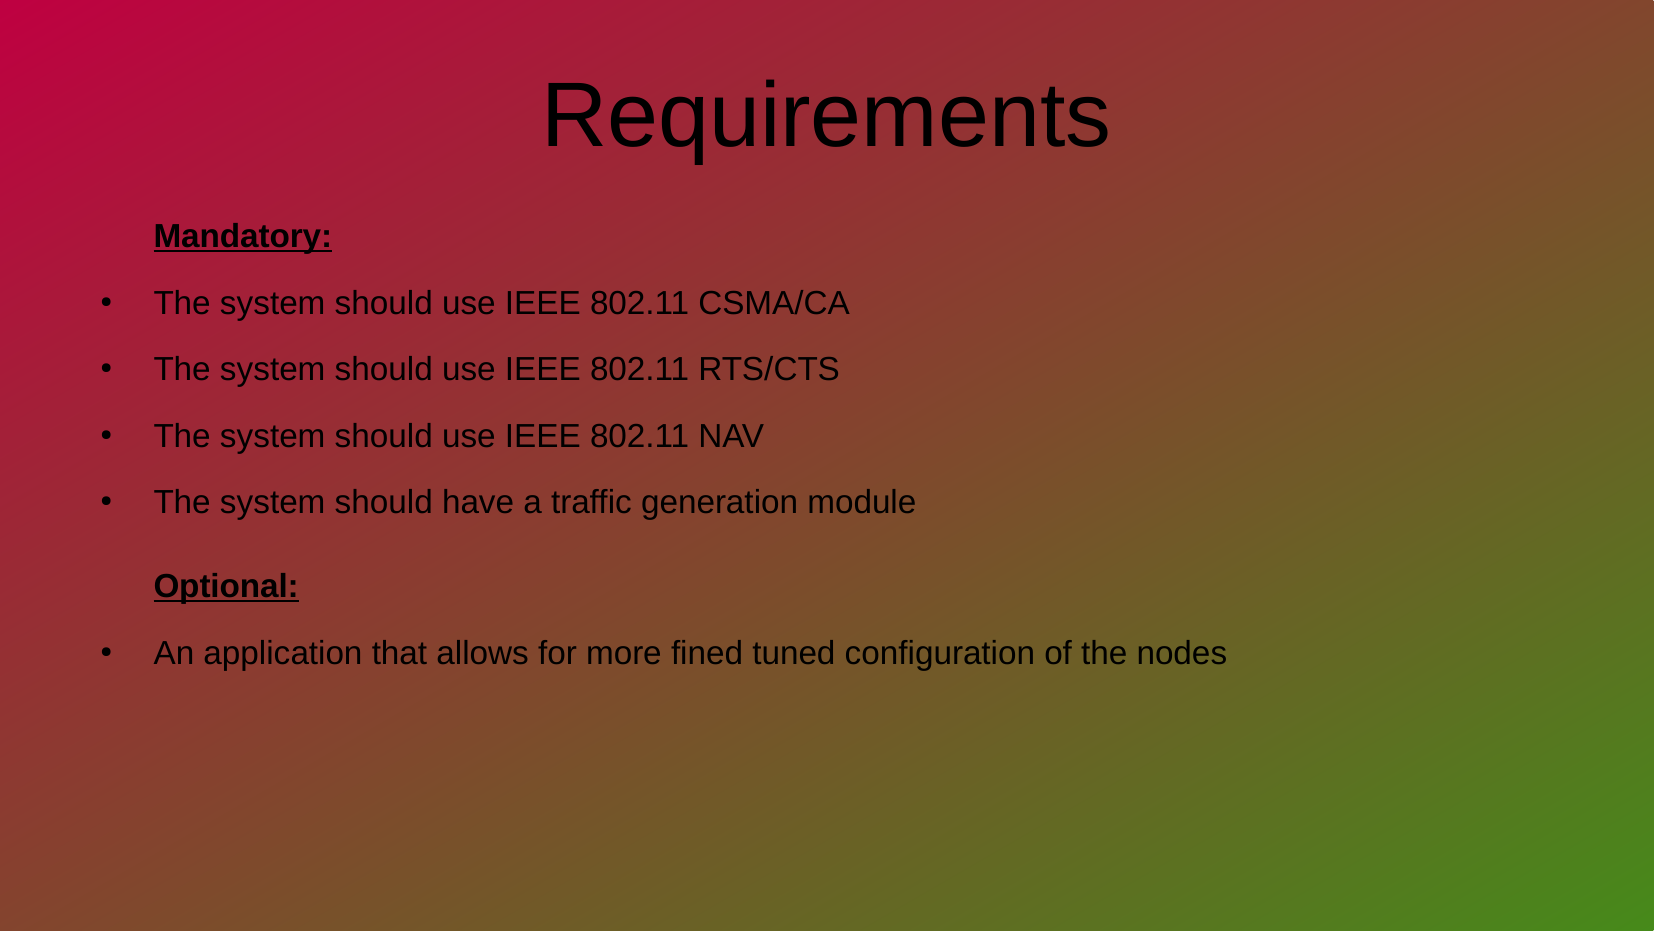

# Requirements
Mandatory:
The system should use IEEE 802.11 CSMA/CA
The system should use IEEE 802.11 RTS/CTS
The system should use IEEE 802.11 NAV
The system should have a traffic generation module
Optional:
An application that allows for more fined tuned configuration of the nodes